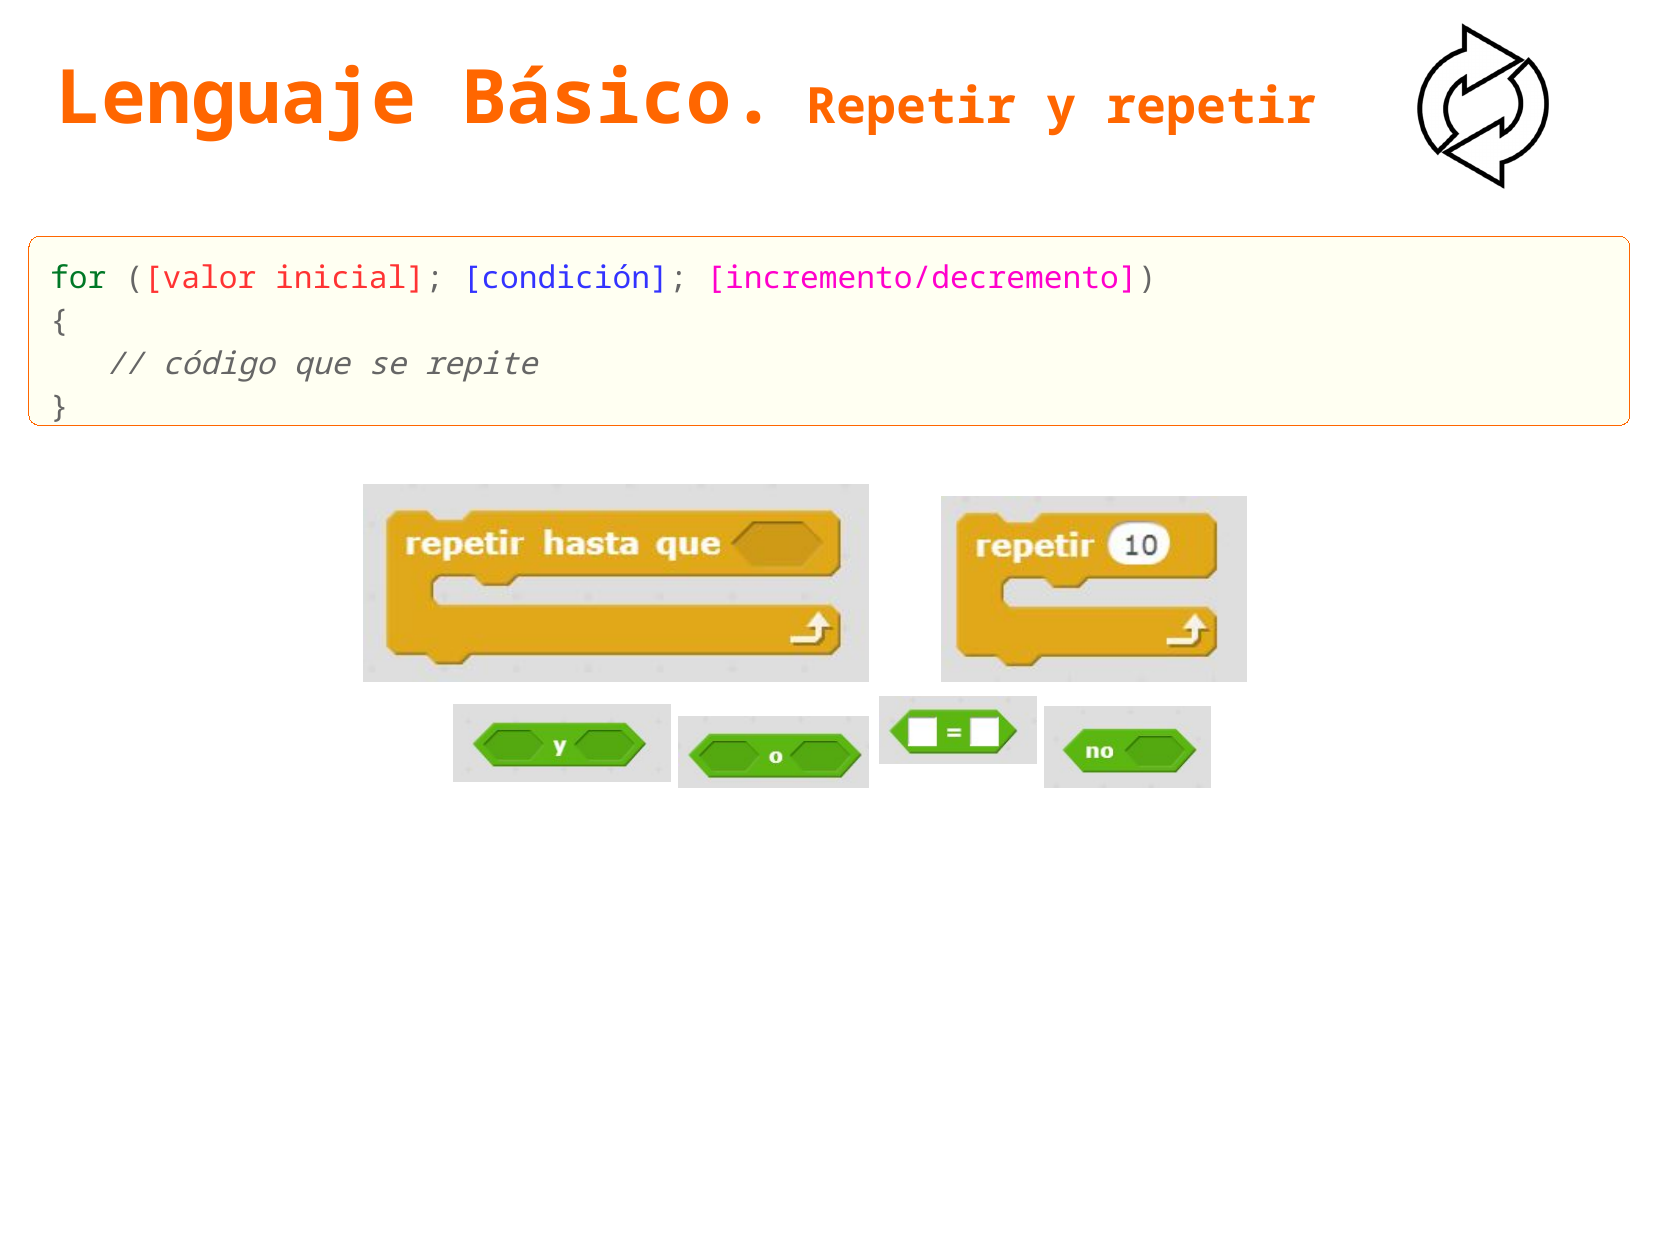

Lenguaje Básico. Repetir y repetir
for ([valor inicial]; [condición]; [incremento/decremento])
{
 // código que se repite
}